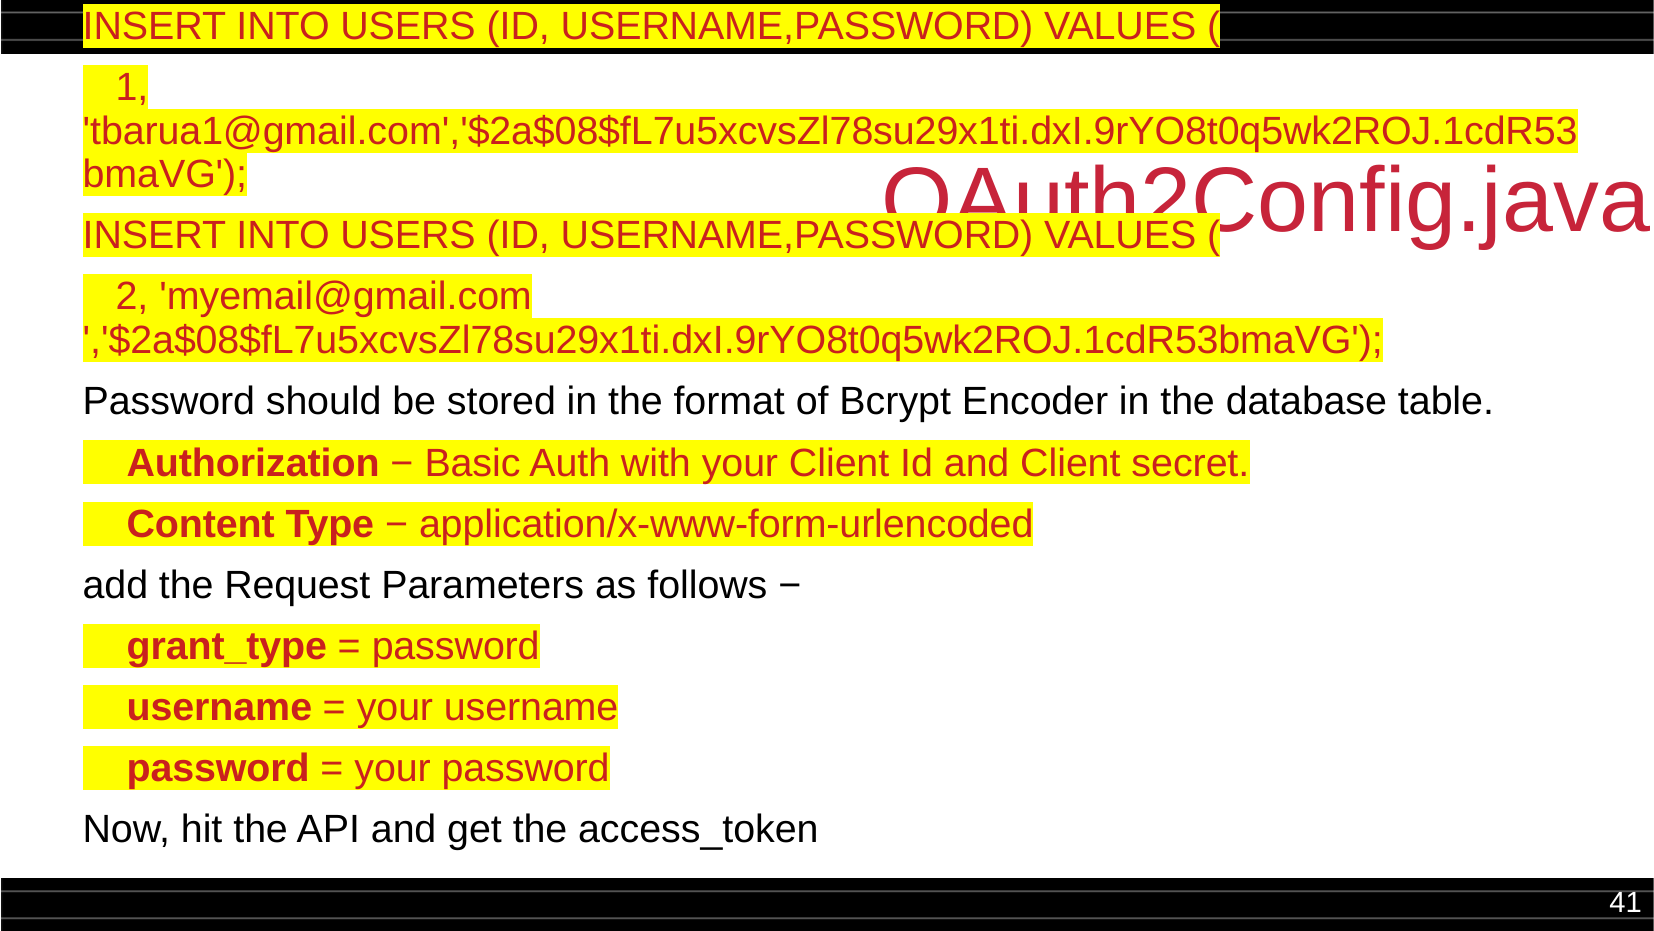

INSERT INTO USERS (ID, USERNAME,PASSWORD) VALUES (
 1, 'tbarua1@gmail.com','$2a$08$fL7u5xcvsZl78su29x1ti.dxI.9rYO8t0q5wk2ROJ.1cdR53bmaVG');
INSERT INTO USERS (ID, USERNAME,PASSWORD) VALUES (
 2, 'myemail@gmail.com','$2a$08$fL7u5xcvsZl78su29x1ti.dxI.9rYO8t0q5wk2ROJ.1cdR53bmaVG');
Password should be stored in the format of Bcrypt Encoder in the database table.
 Authorization − Basic Auth with your Client Id and Client secret.
 Content Type − application/x-www-form-urlencoded
add the Request Parameters as follows −
 grant_type = password
 username = your username
 password = your password
Now, hit the API and get the access_token
# OAuth2Config.java